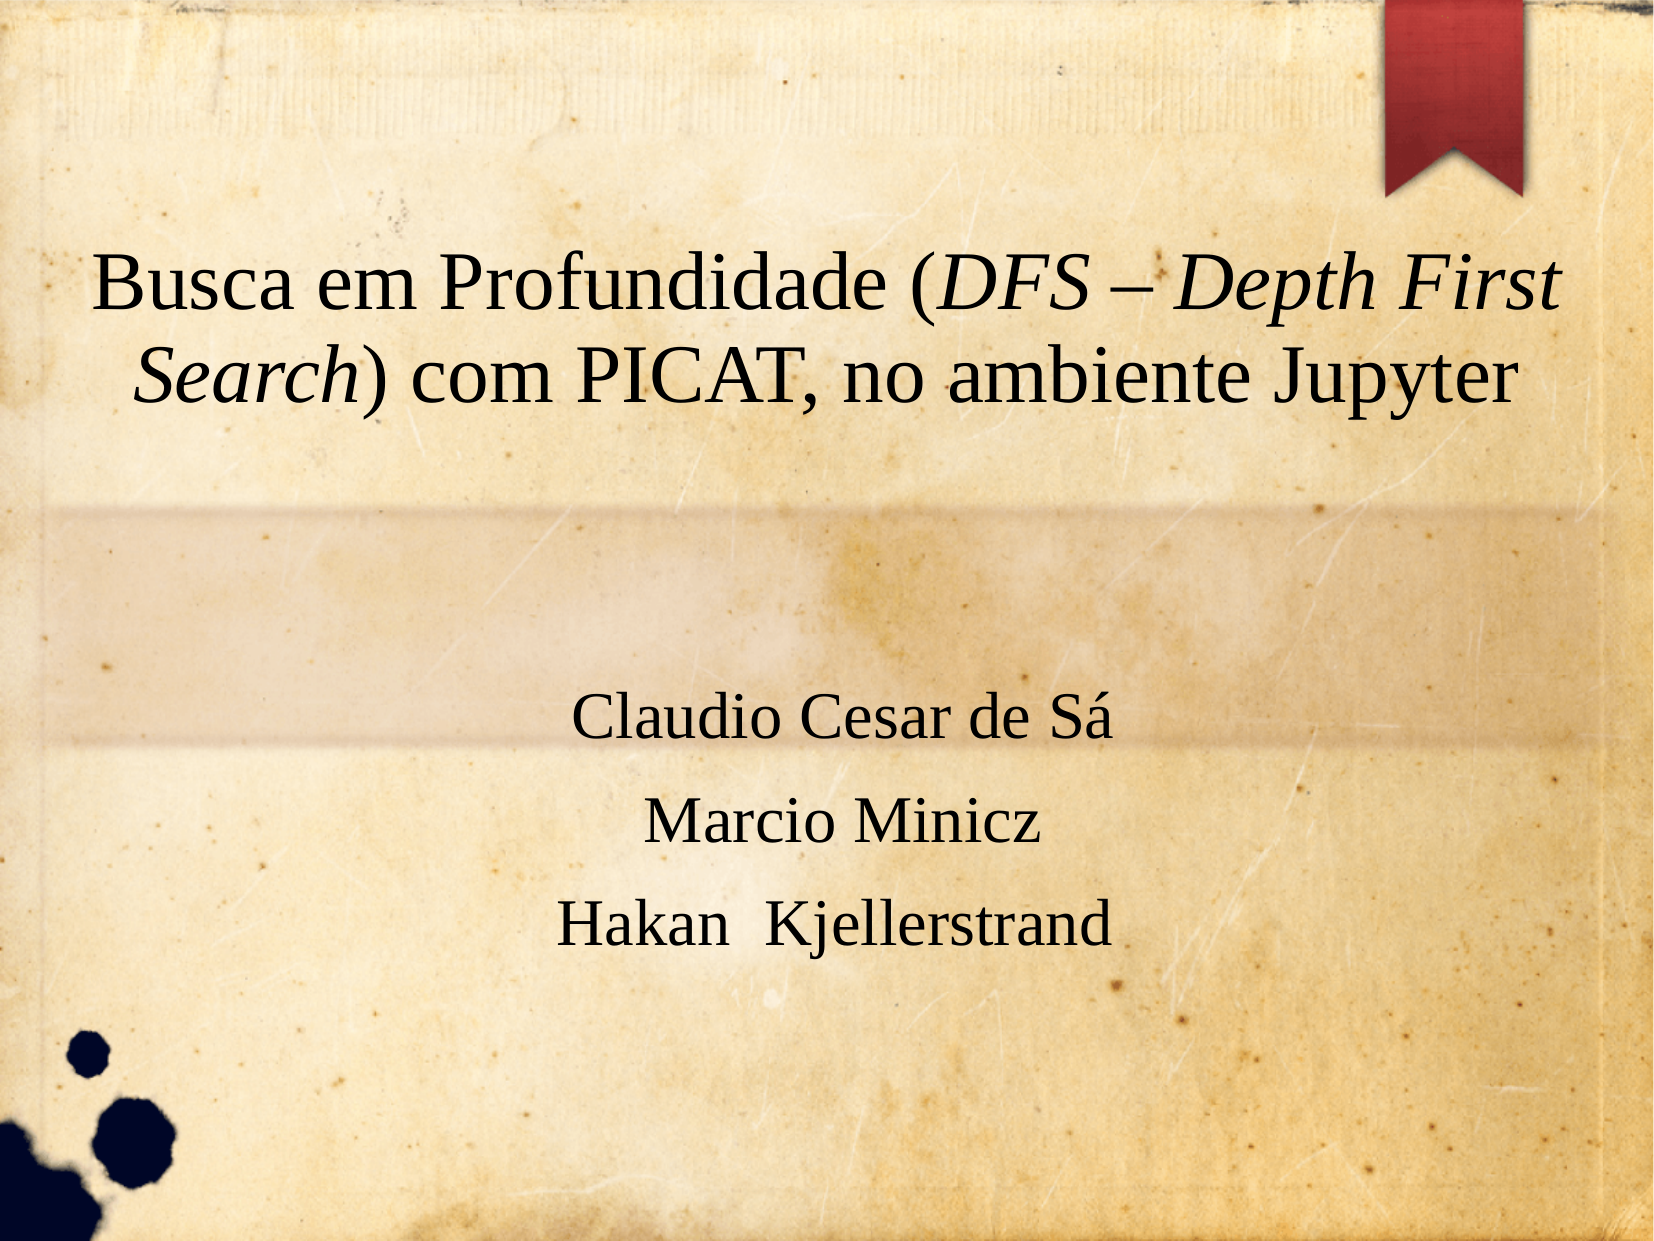

# Busca em Profundidade (DFS – Depth First Search) com PICAT, no ambiente Jupyter
Claudio Cesar de Sá
Marcio Minicz
Hakan Kjellerstrand